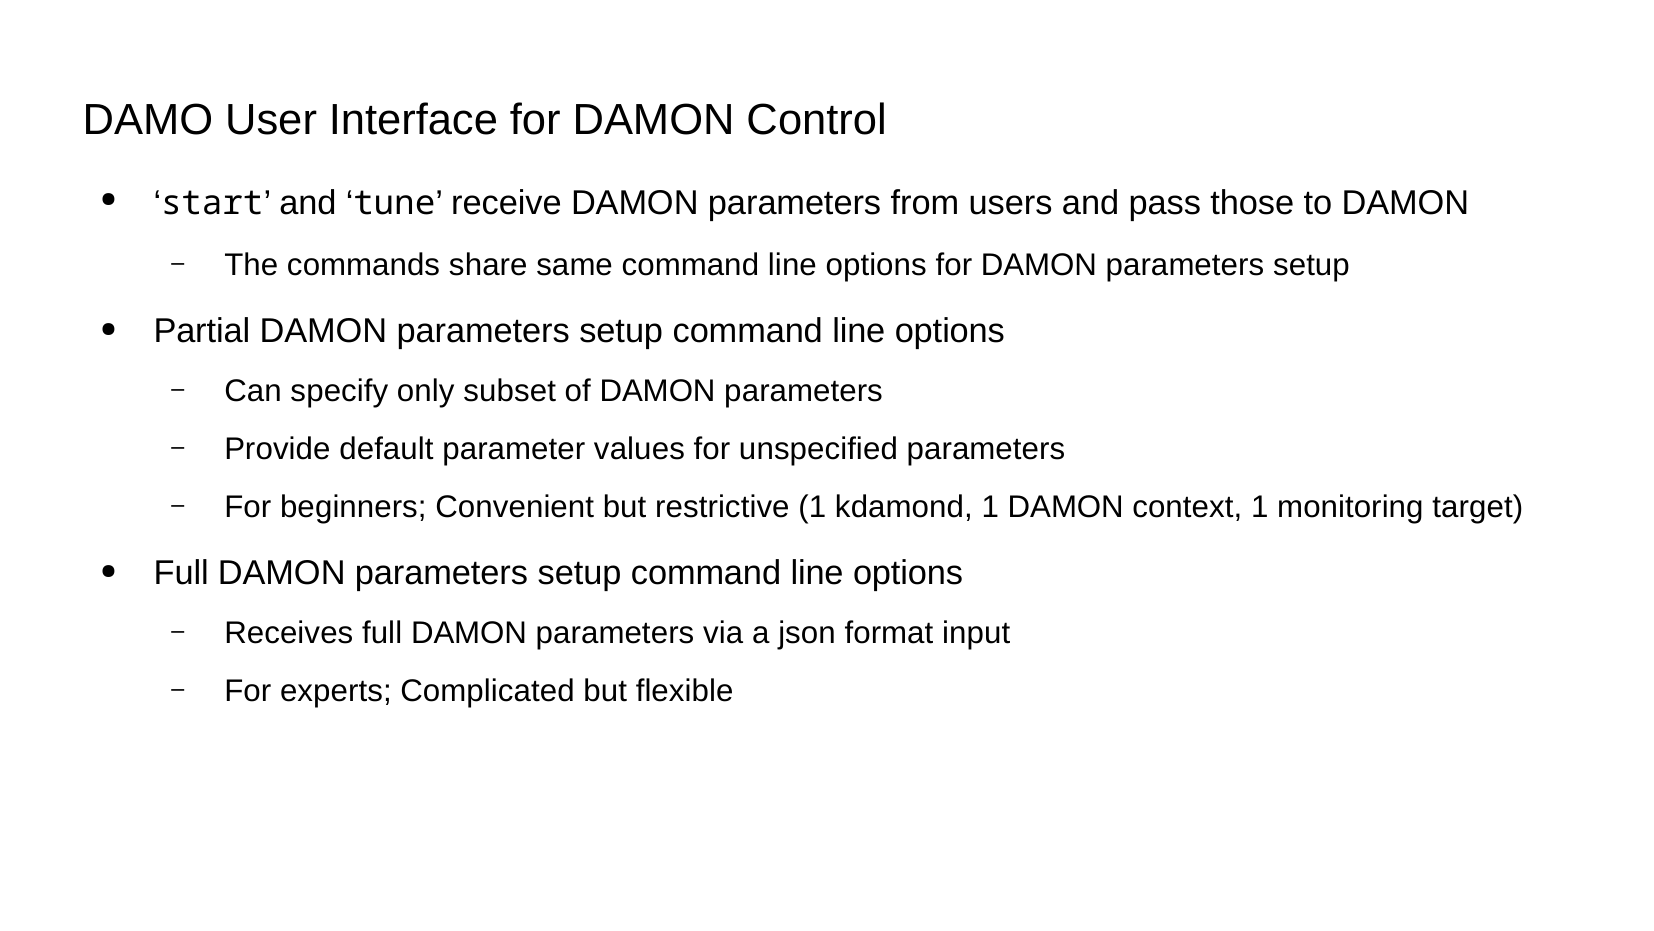

# DAMO User Interface for DAMON Control
‘start’ and ‘tune’ receive DAMON parameters from users and pass those to DAMON
The commands share same command line options for DAMON parameters setup
Partial DAMON parameters setup command line options
Can specify only subset of DAMON parameters
Provide default parameter values for unspecified parameters
For beginners; Convenient but restrictive (1 kdamond, 1 DAMON context, 1 monitoring target)
Full DAMON parameters setup command line options
Receives full DAMON parameters via a json format input
For experts; Complicated but flexible